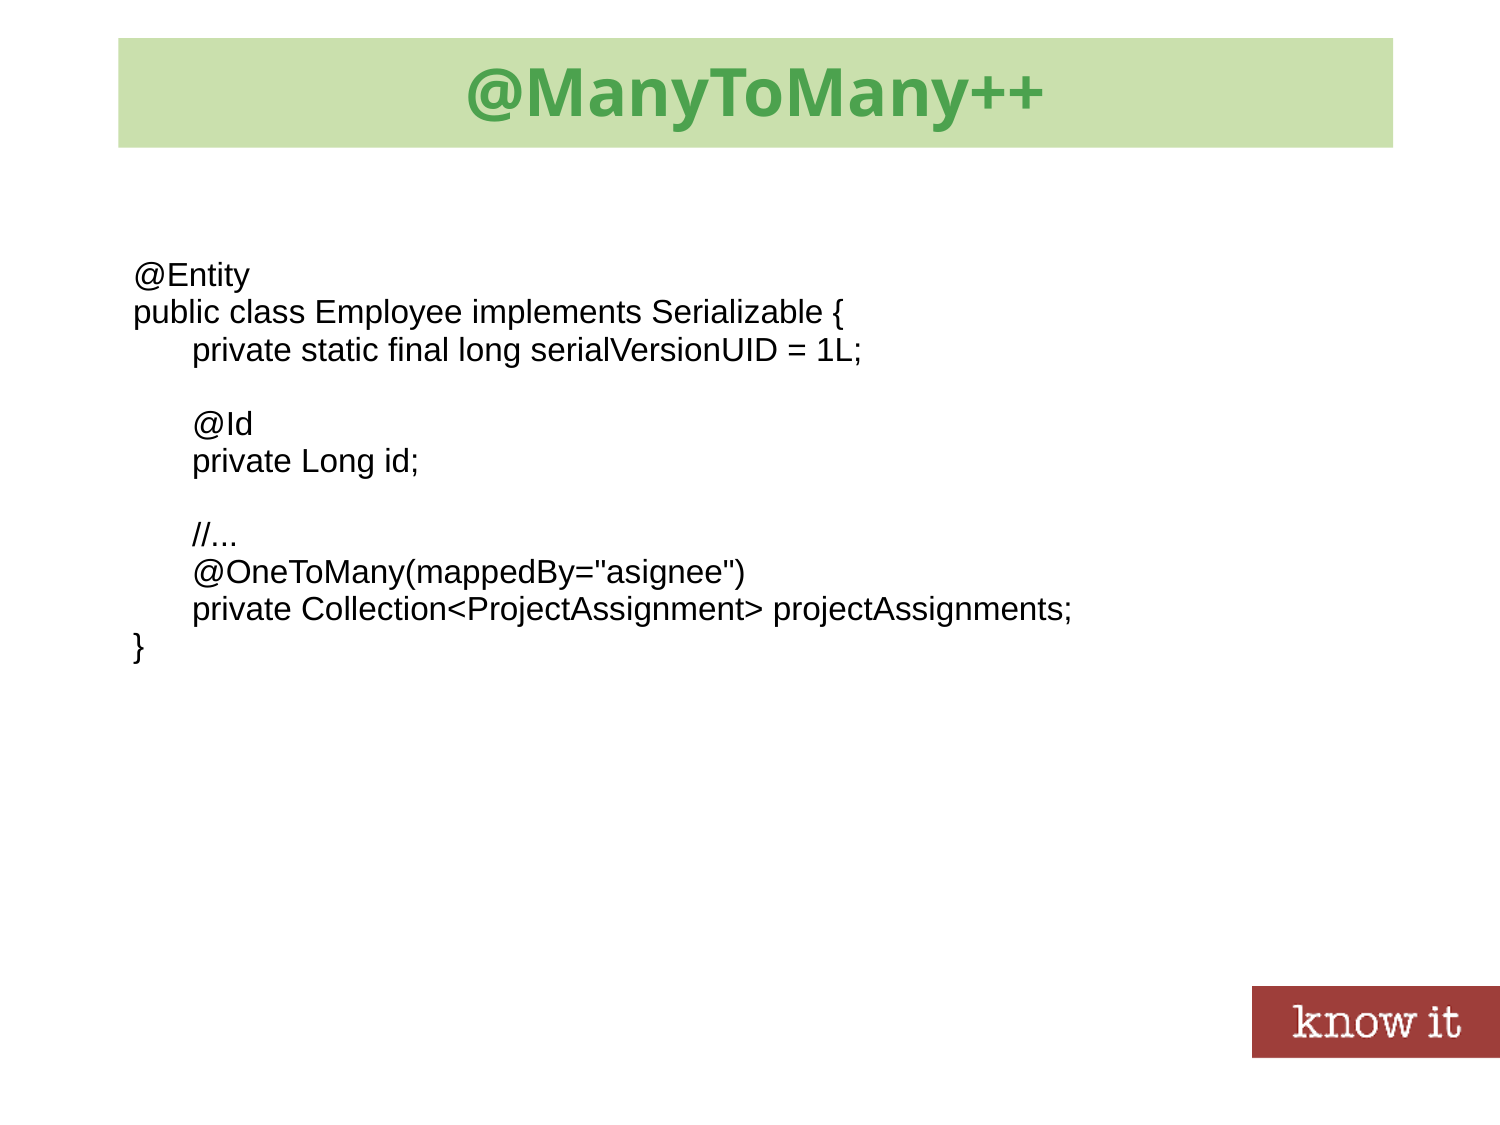

@ManyToMany++
@Entity
public class Employee implements Serializable {
	private static final long serialVersionUID = 1L;
	@Id
	private Long id;
	//...
	@OneToMany(mappedBy="asignee")
	private Collection<ProjectAssignment> projectAssignments;
}